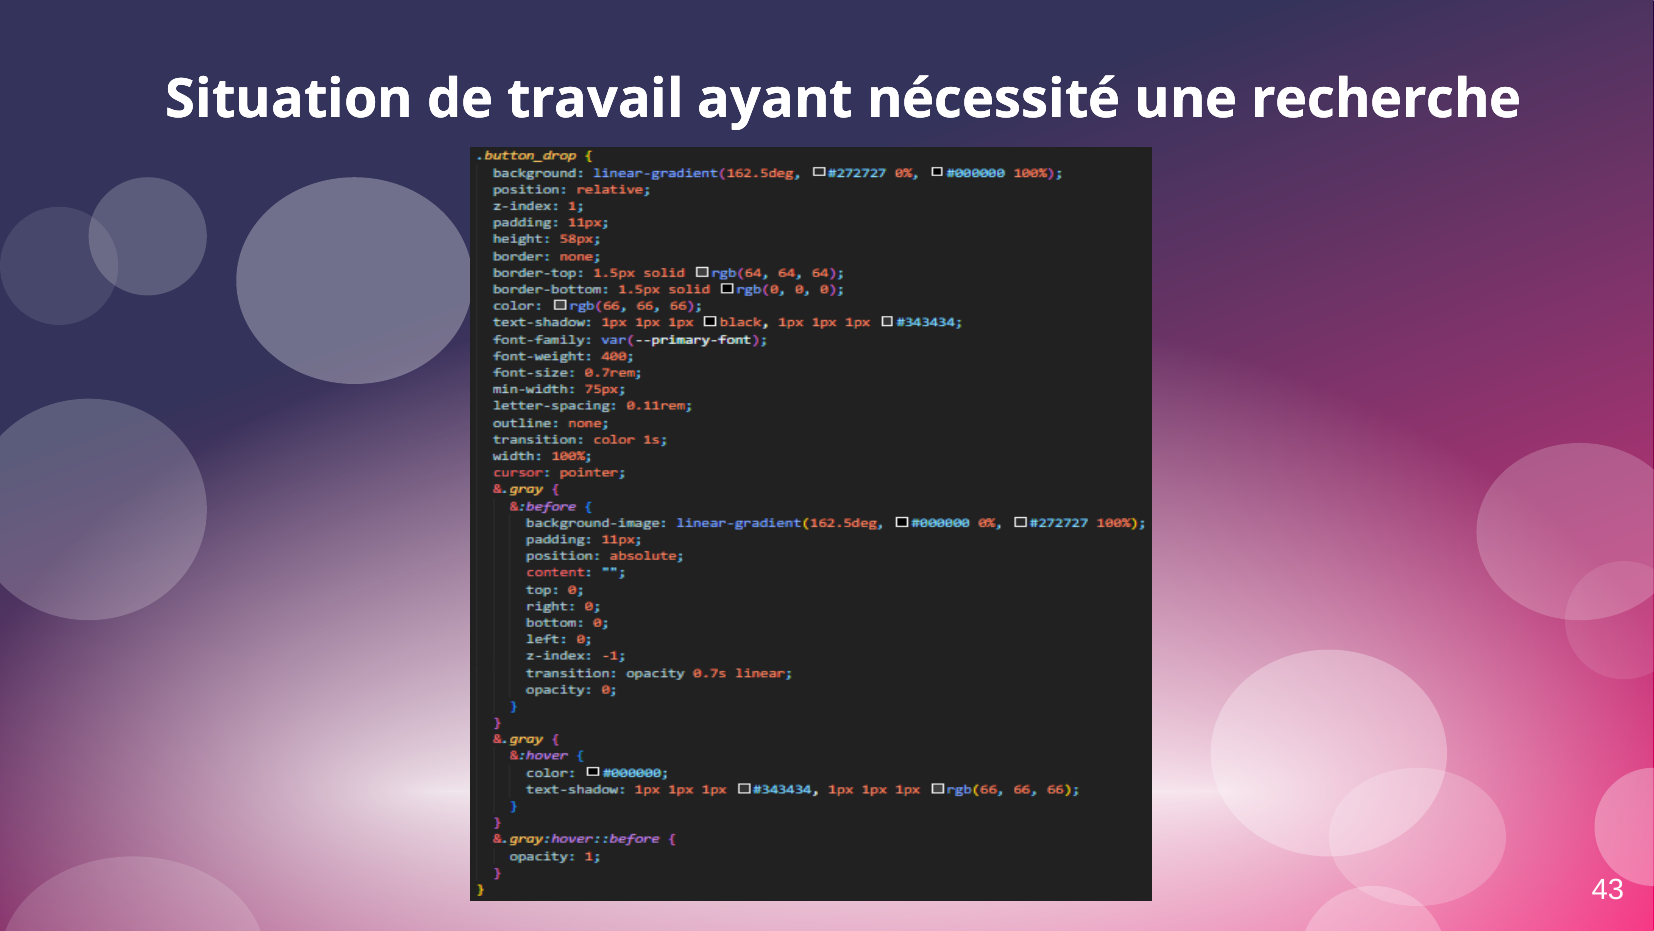

# Situation de travail ayant nécessité une recherche
Situation de travail ayant nécessité une recherche
Situation de travail ayant nécessité une recherche